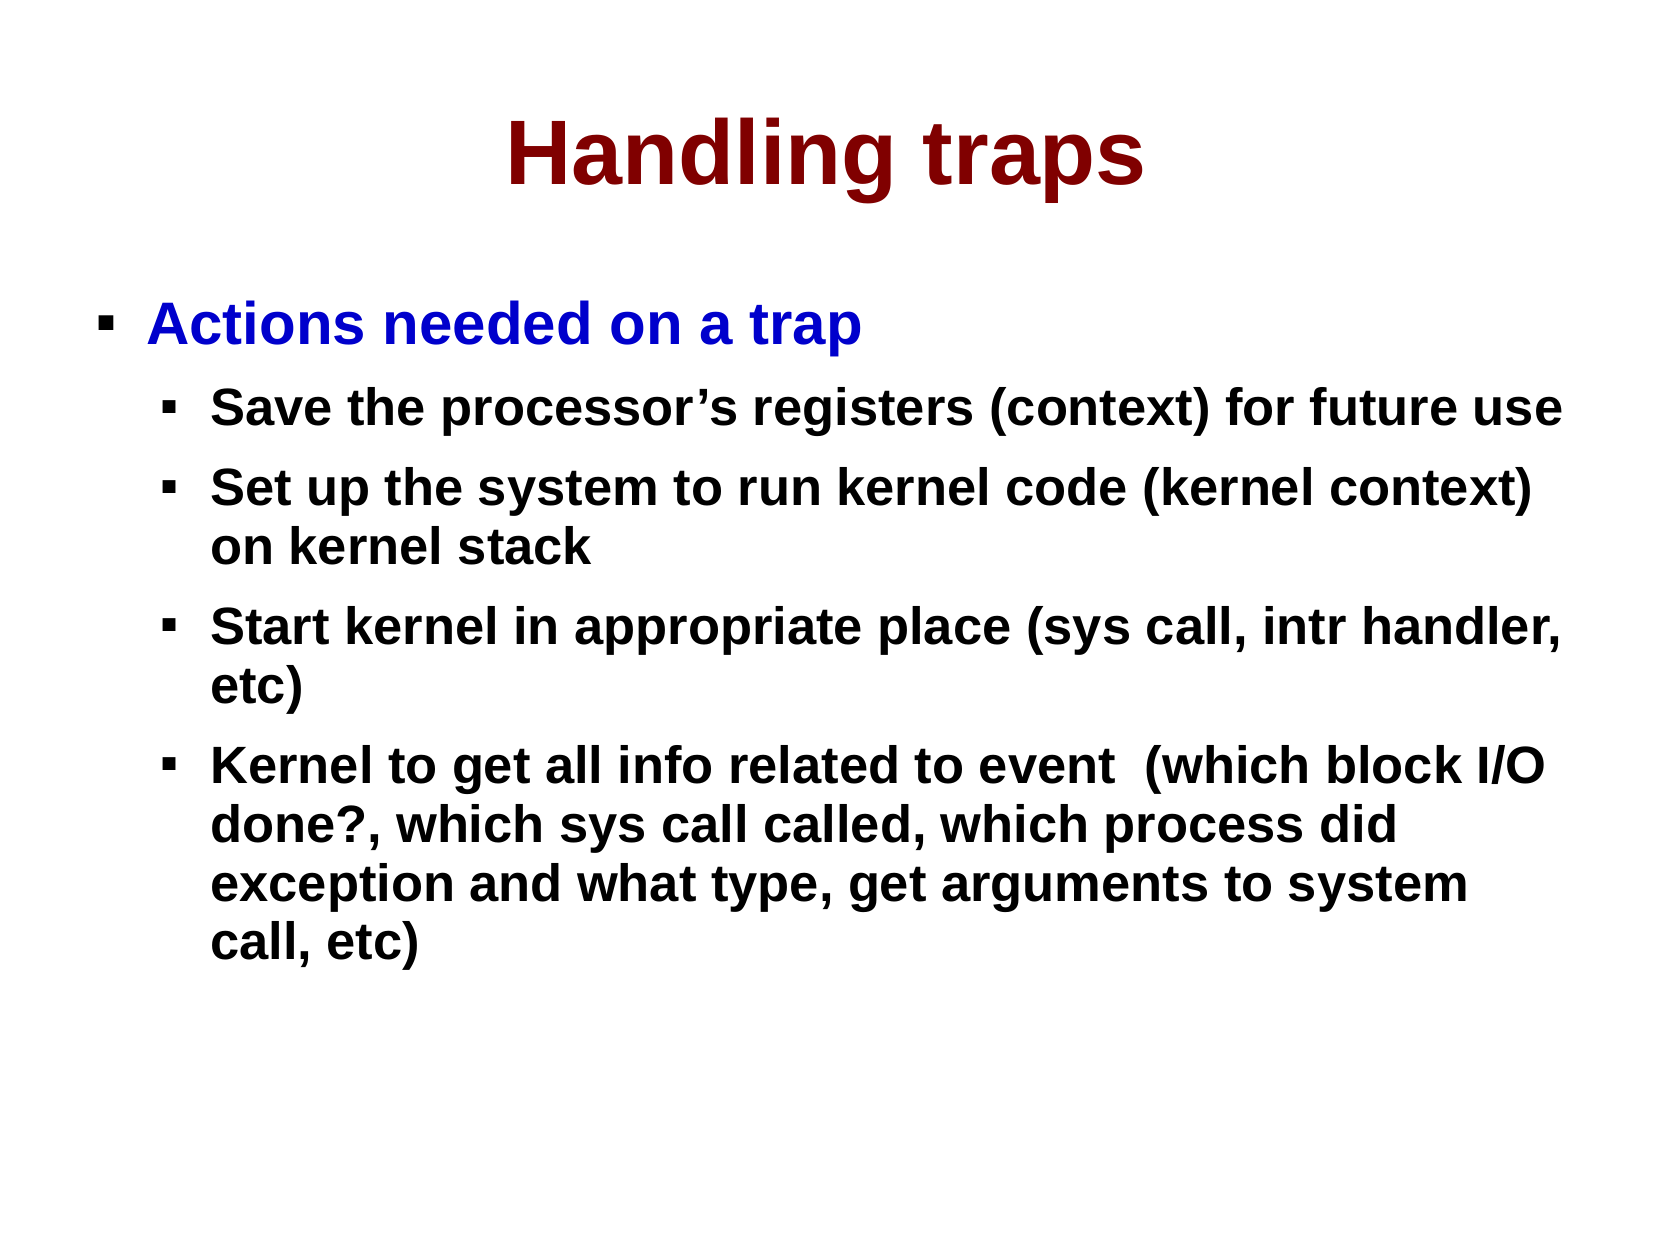

# Handling traps
Actions needed on a trap
Save the processor’s registers (context) for future use
Set up the system to run kernel code (kernel context) on kernel stack
Start kernel in appropriate place (sys call, intr handler, etc)
Kernel to get all info related to event (which block I/O done?, which sys call called, which process did exception and what type, get arguments to system call, etc)